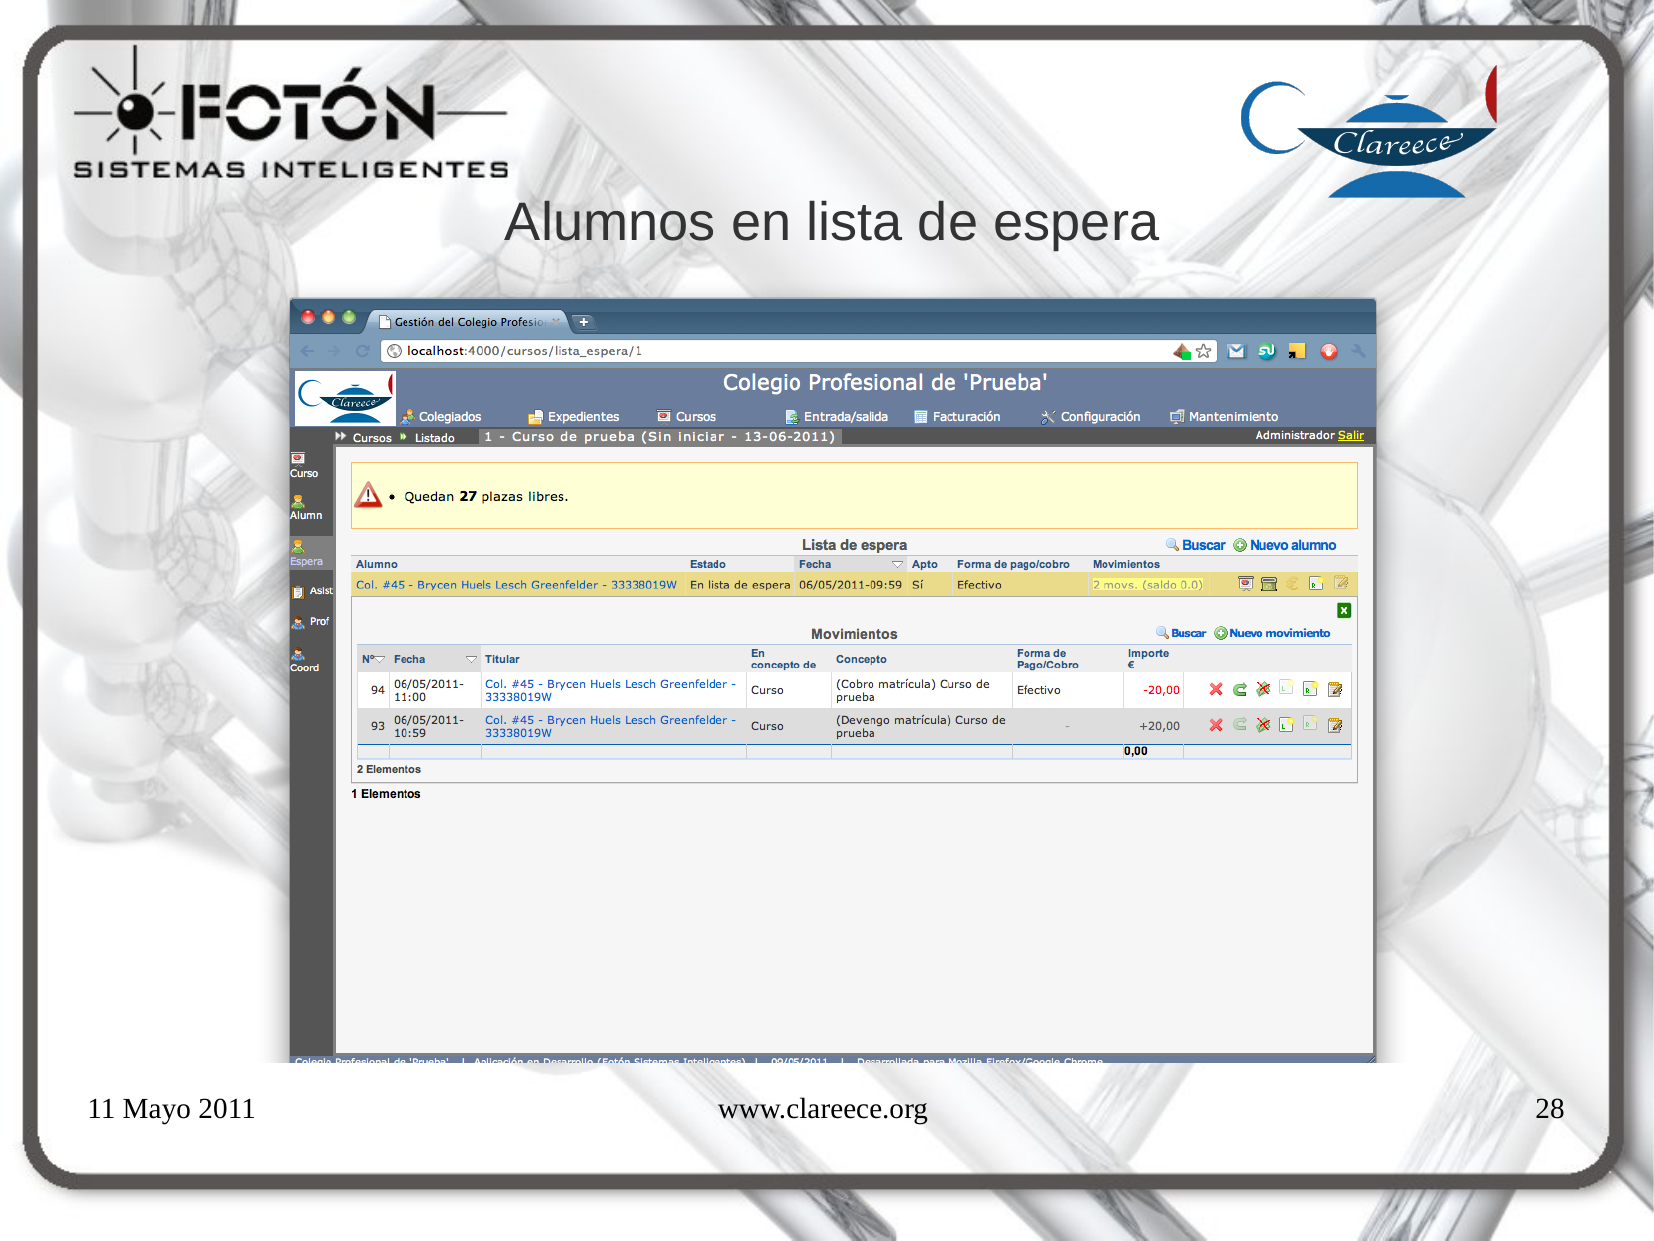

# Alumnos en lista de espera
11 Mayo 2011
www.clareece.org
28